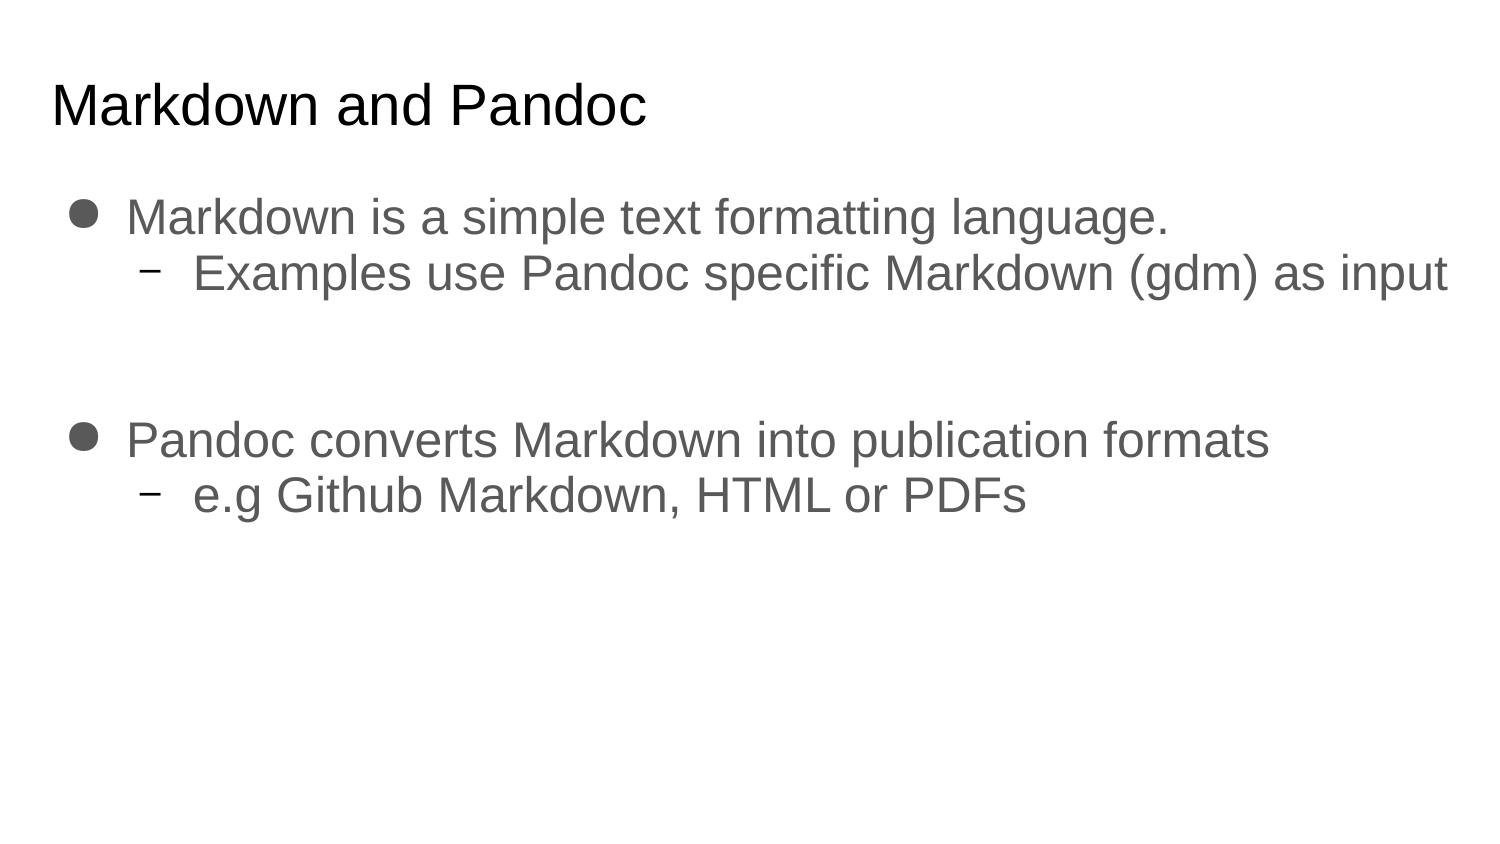

# Markdown and Pandoc
Markdown is a simple text formatting language.
Examples use Pandoc specific Markdown (gdm) as input
Pandoc converts Markdown into publication formats
e.g Github Markdown, HTML or PDFs